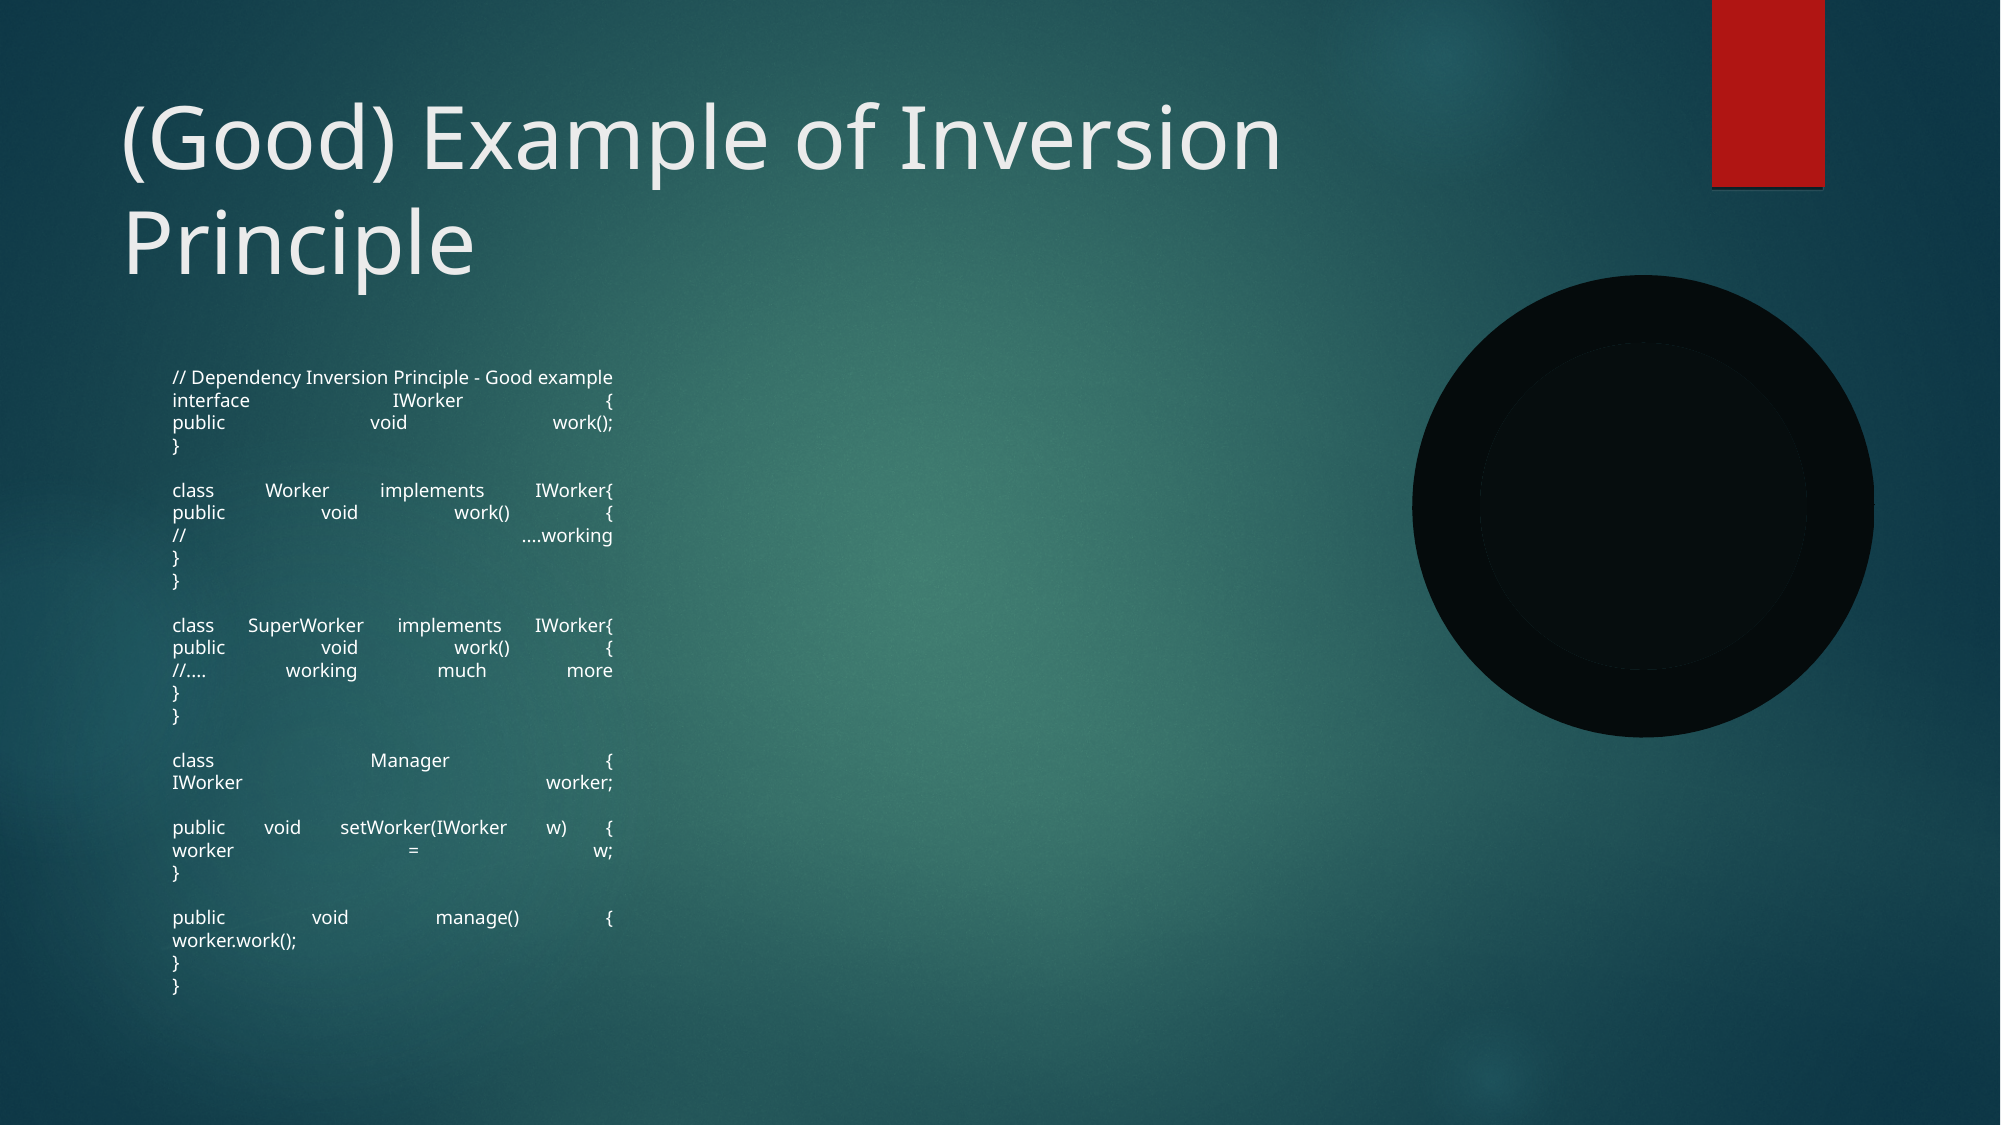

(Good) Example of Inversion Principle
# // Dependency Inversion Principle - Good example interface IWorker { public void work(); } class Worker implements IWorker{ public void work() { // ....working } } class SuperWorker implements IWorker{ public void work() { //.... working much more } } class Manager { IWorker worker; public void setWorker(IWorker w) { worker = w; } public void manage() { worker.work(); } }